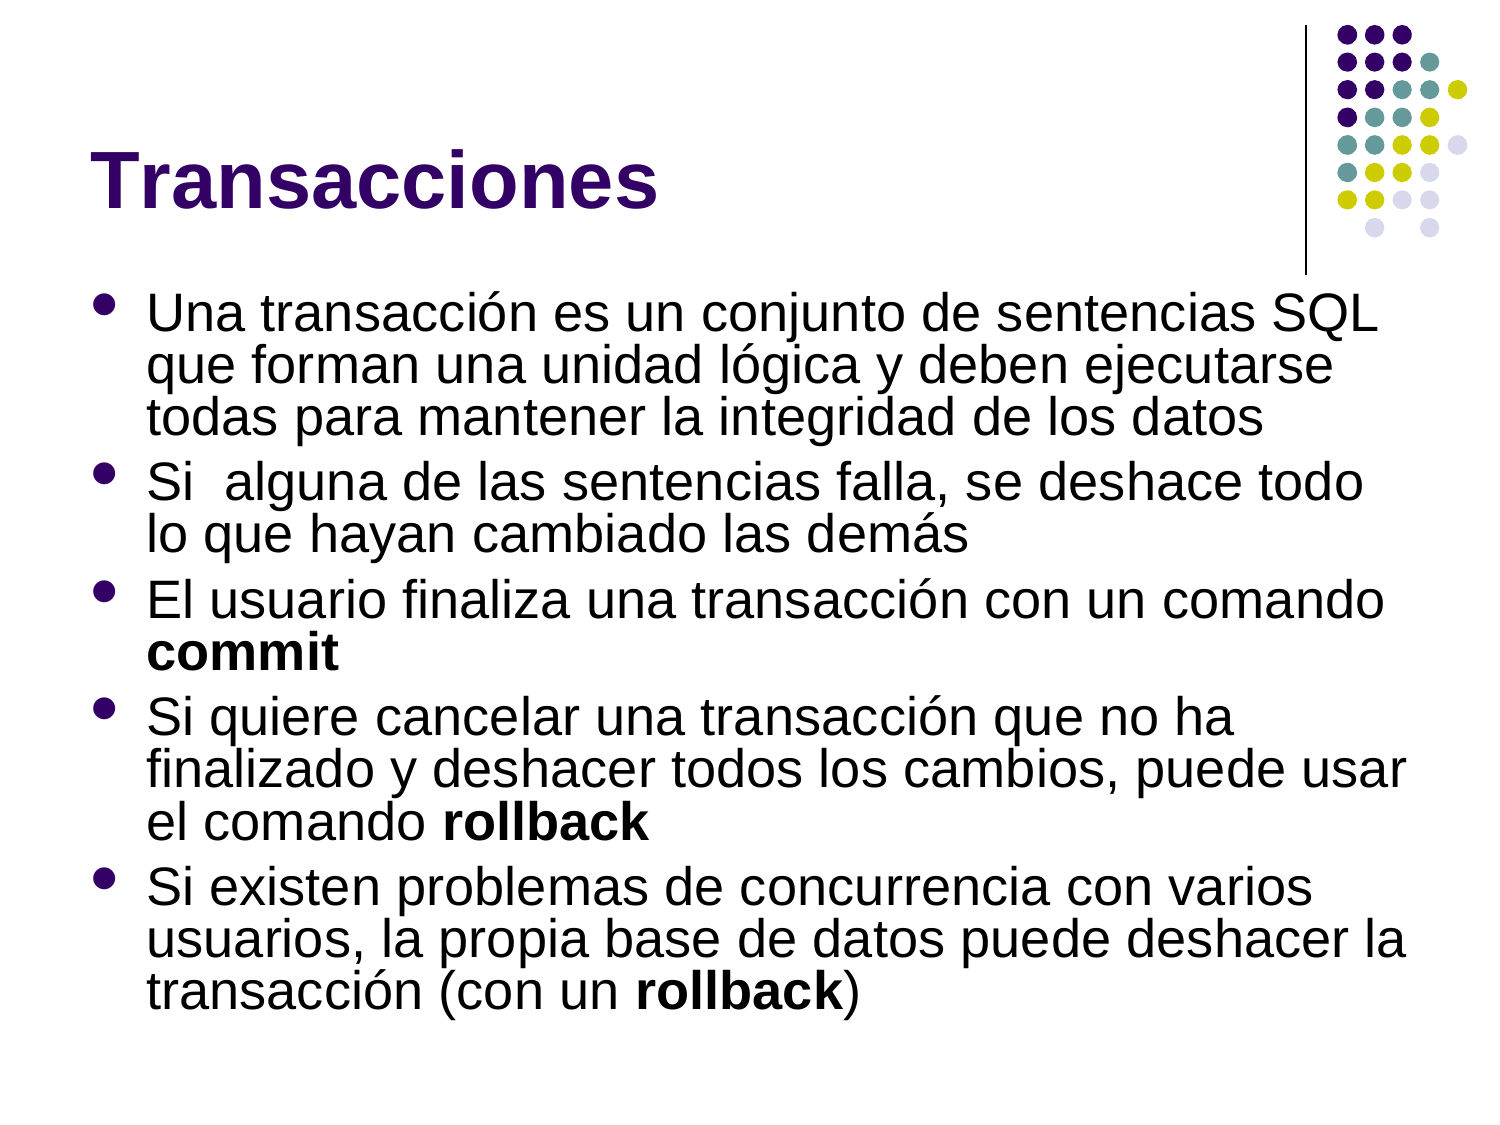

# Transacciones
Una transacción es un conjunto de sentencias SQL que forman una unidad lógica y deben ejecutarse todas para mantener la integridad de los datos
Si alguna de las sentencias falla, se deshace todo lo que hayan cambiado las demás
El usuario finaliza una transacción con un comando commit
Si quiere cancelar una transacción que no ha finalizado y deshacer todos los cambios, puede usar el comando rollback
Si existen problemas de concurrencia con varios usuarios, la propia base de datos puede deshacer la transacción (con un rollback)